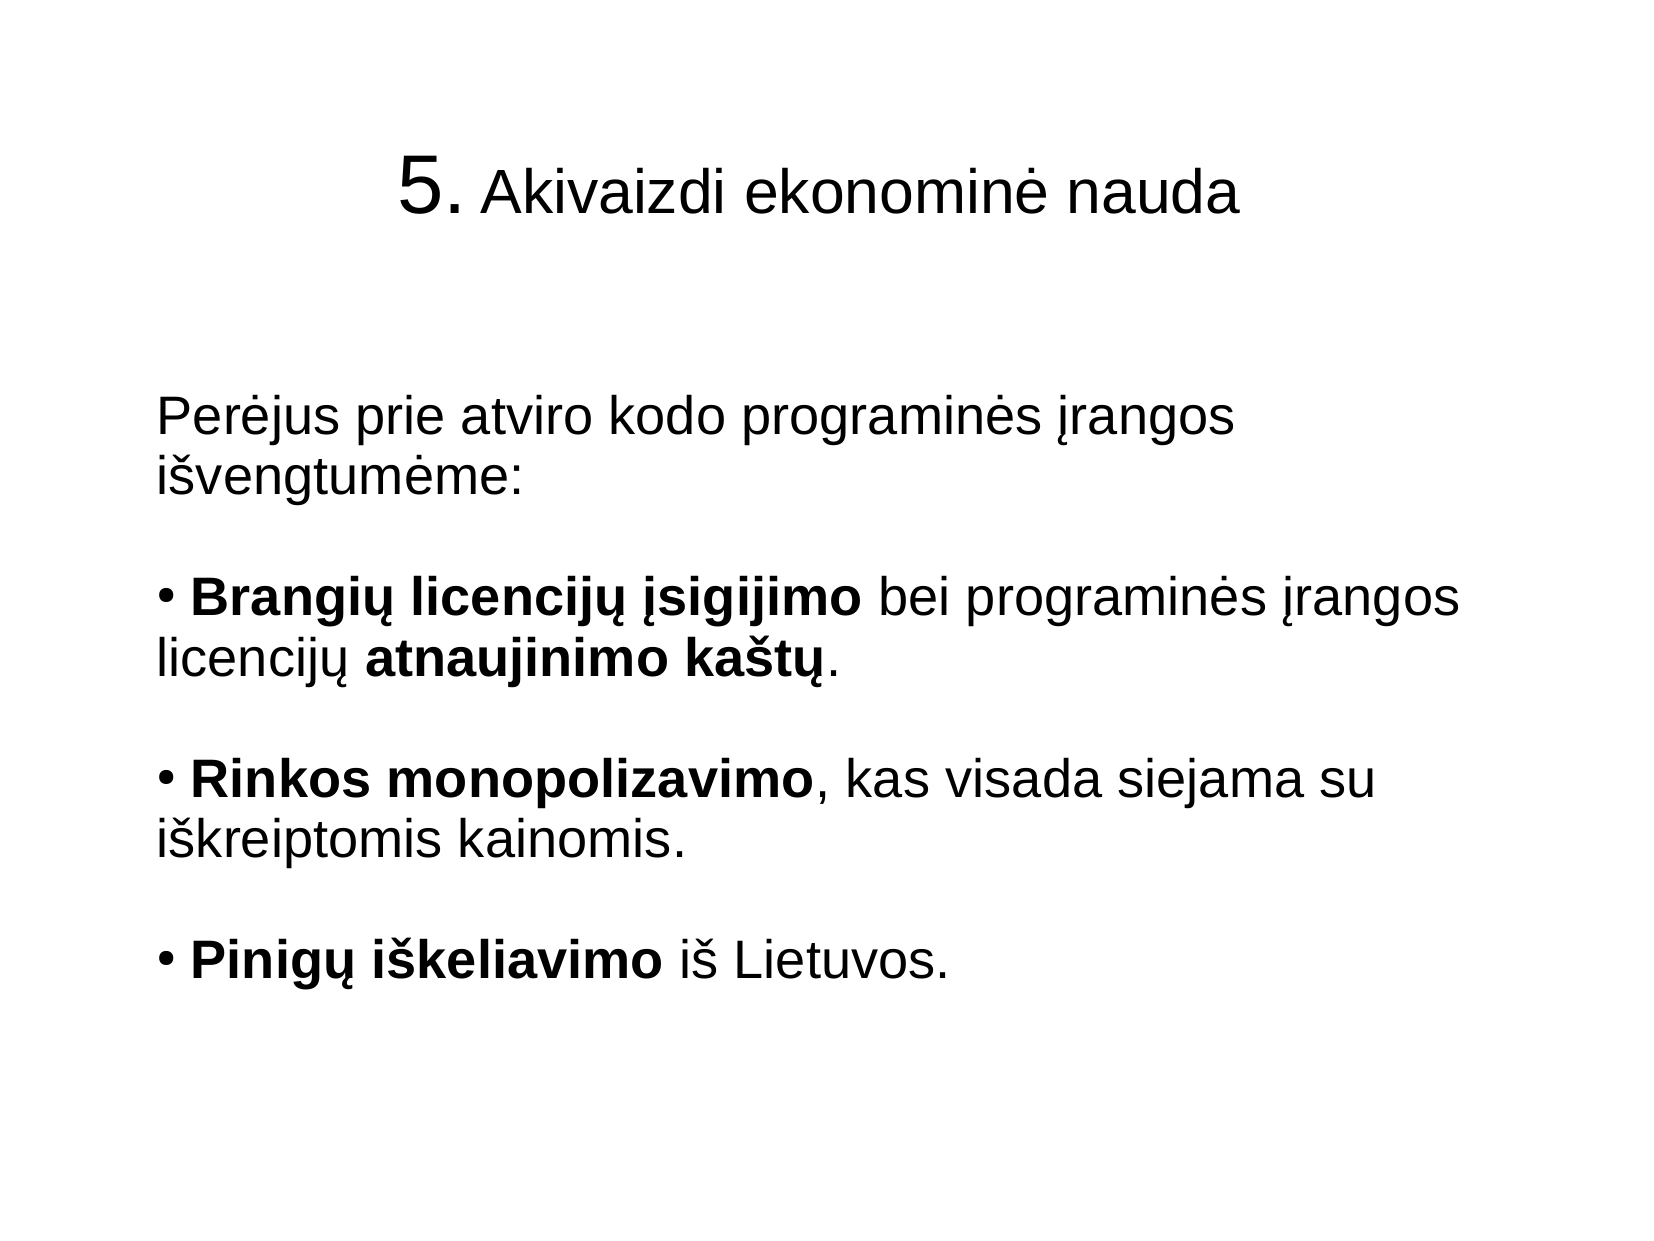

5. Akivaizdi ekonominė nauda
Perėjus prie atviro kodo programinės įrangos išvengtumėme:
 Brangių licencijų įsigijimo bei programinės įrangos licencijų atnaujinimo kaštų.
 Rinkos monopolizavimo, kas visada siejama su iškreiptomis kainomis.
 Pinigų iškeliavimo iš Lietuvos.